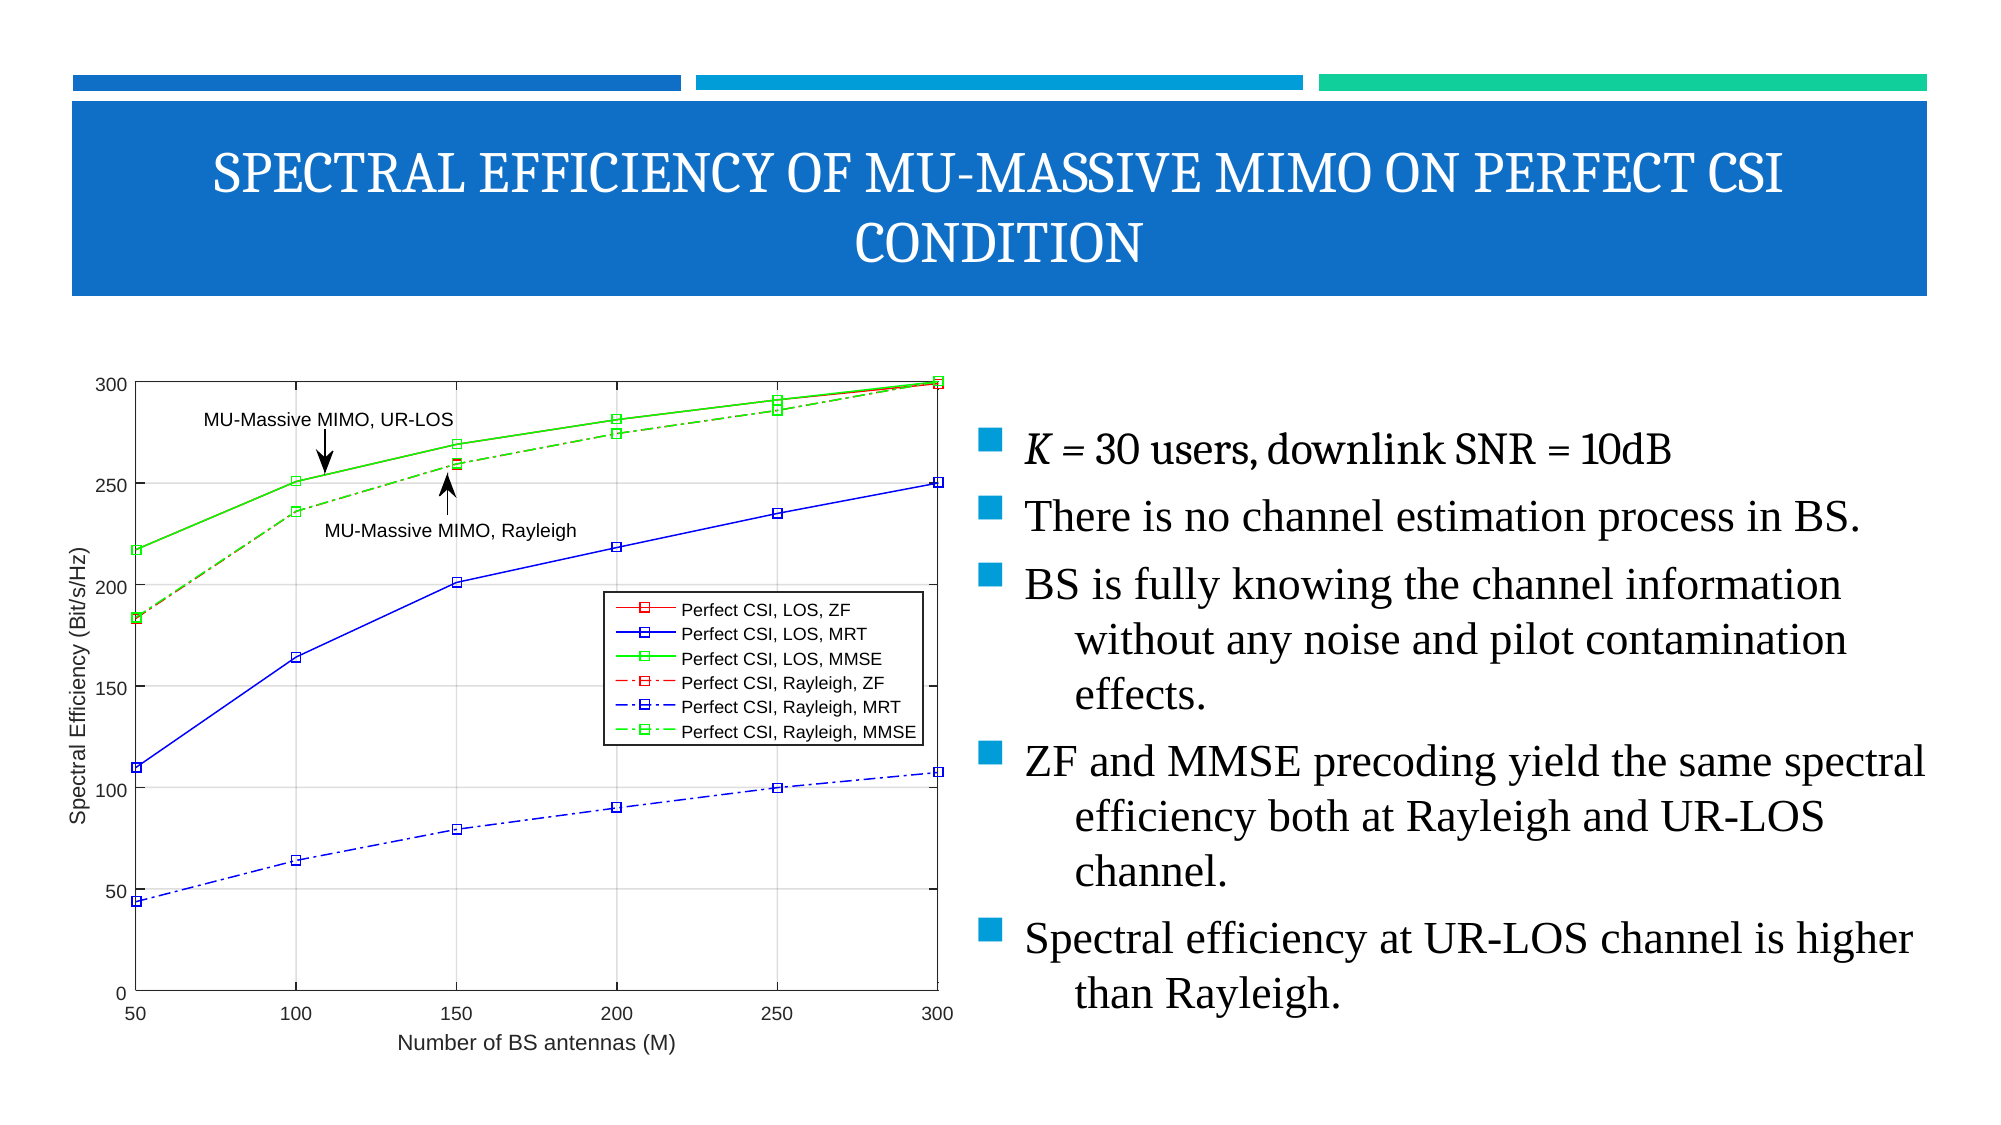

# SPECTRAL EFFICIENCY OF MU-MASSIVE MIMO ON PERFECT CSI CONDITION
K = 30 users, downlink SNR = 10dB
There is no channel estimation process in BS.
BS is fully knowing the channel information without any noise and pilot contamination effects.
ZF and MMSE precoding yield the same spectral efficiency both at Rayleigh and UR-LOS channel.
Spectral efficiency at UR-LOS channel is higher than Rayleigh.